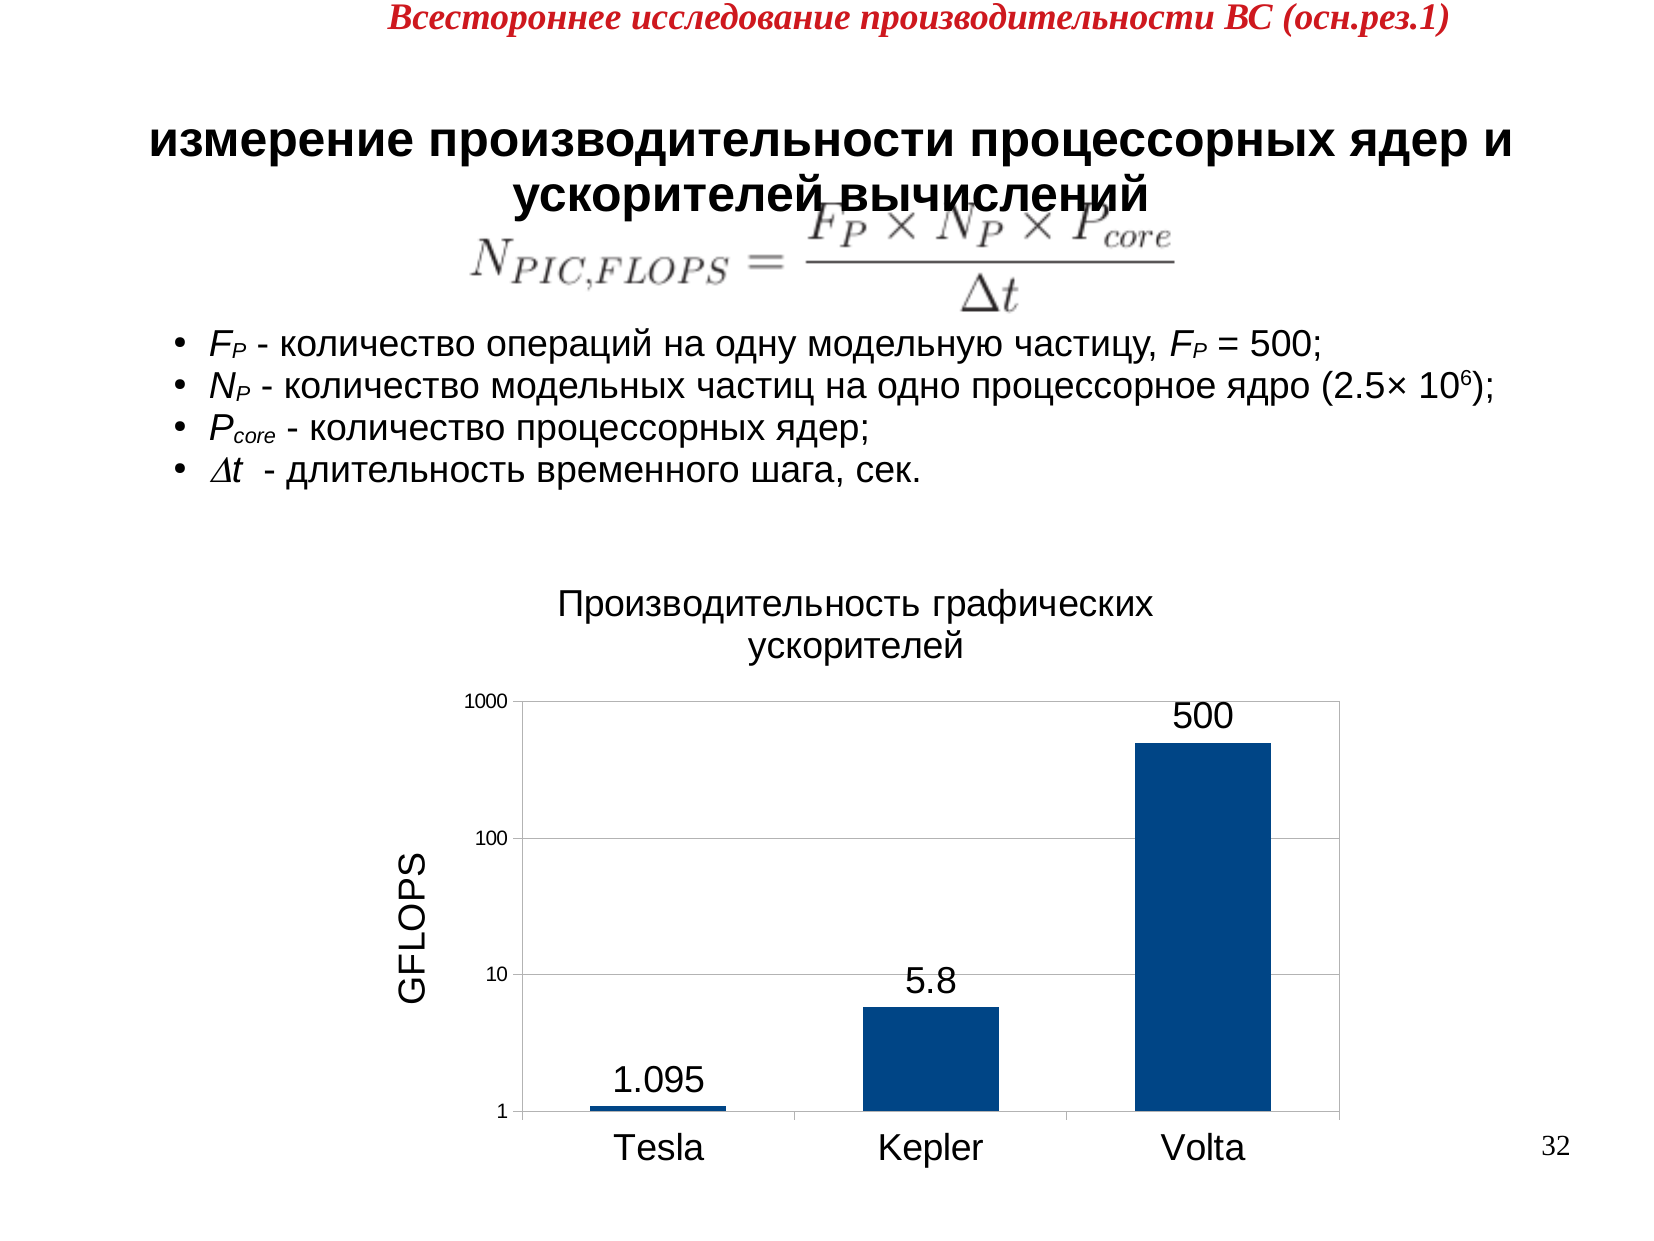

Всестороннее исследование производительности ВС (осн.рез.1)
# измерение производительности процессорных ядер и ускорителей вычислений
FP - количество операций на одну модельную частицу, FP = 500;
NP - количество модельных частиц на одно процессорное ядро (2.5× 106);
Pcore - количество процессорных ядер;
Dt - длительность временного шага, сек.
### Chart: Производительность графических ускорителей
| Category | Column B |
|---|---|
| Тesla | 1.095 |
| Kepler | 5.8 |
| Volta | 500.0 |32